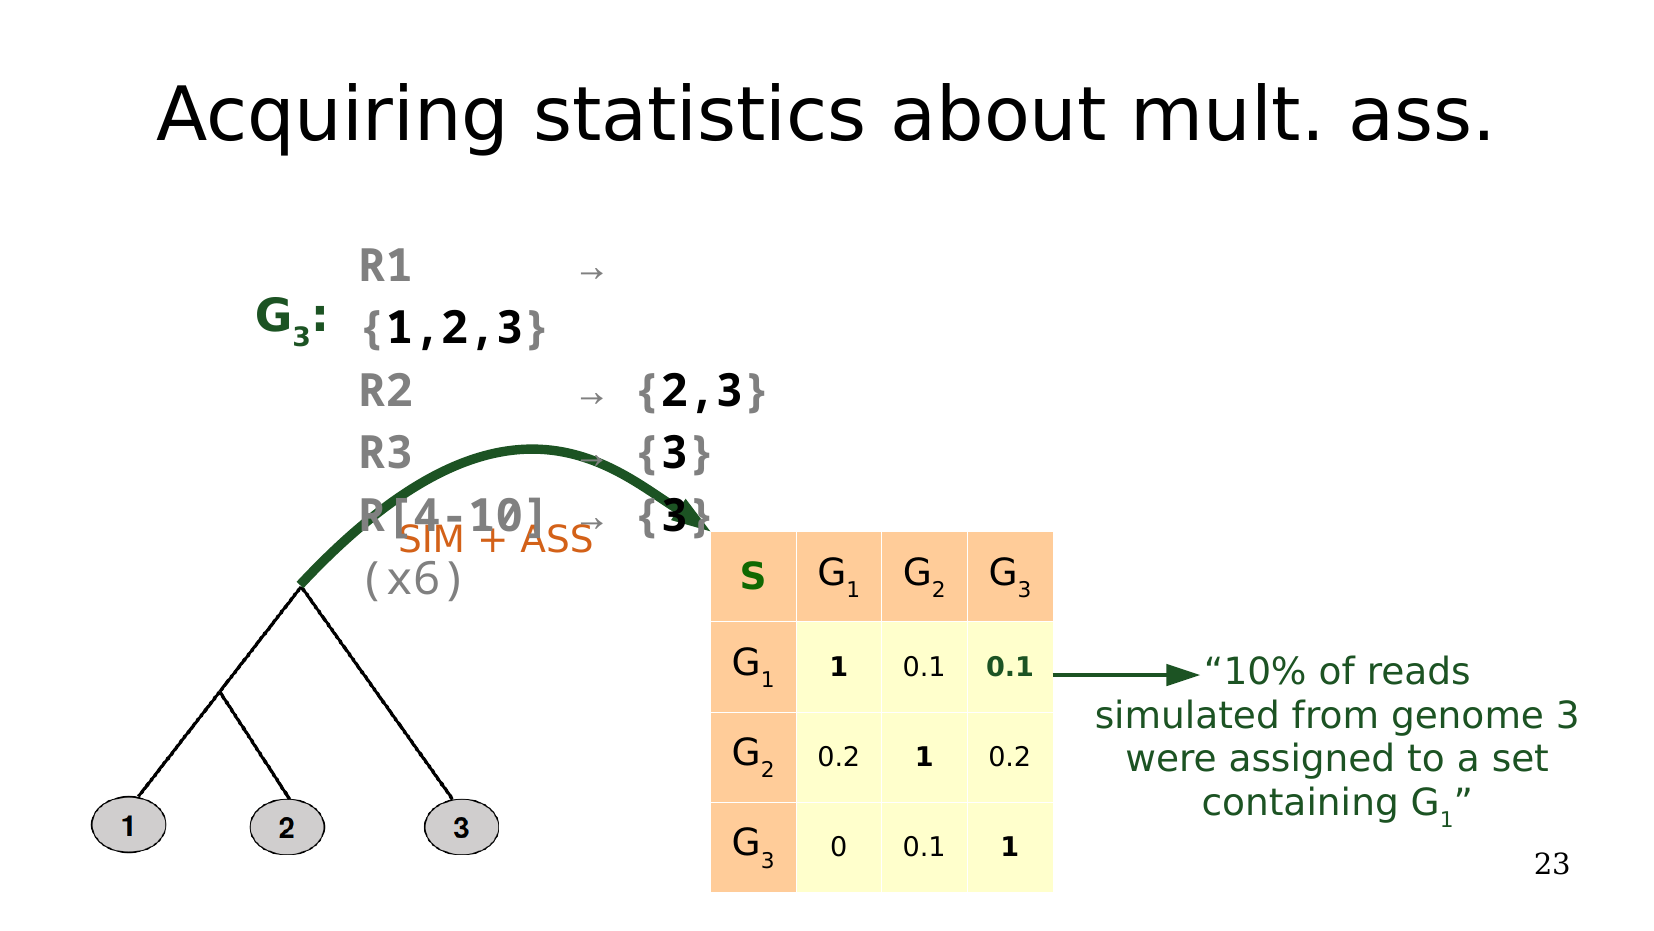

# Acquiring statistics about mult. ass.
R1 → {1,2,3}
R2 → {2,3}
R3 → {3}
R[4-10] → {3} (x6)
G3:
SIM + ASS
| S | G1 | G2 | G3 |
| --- | --- | --- | --- |
| G1 | 1 | 0.1 | 0.1 |
| G2 | 0.2 | 1 | 0.2 |
| G3 | 0 | 0.1 | 1 |
“10% of reads
simulated from genome 3
were assigned to a set
containing G1”
23